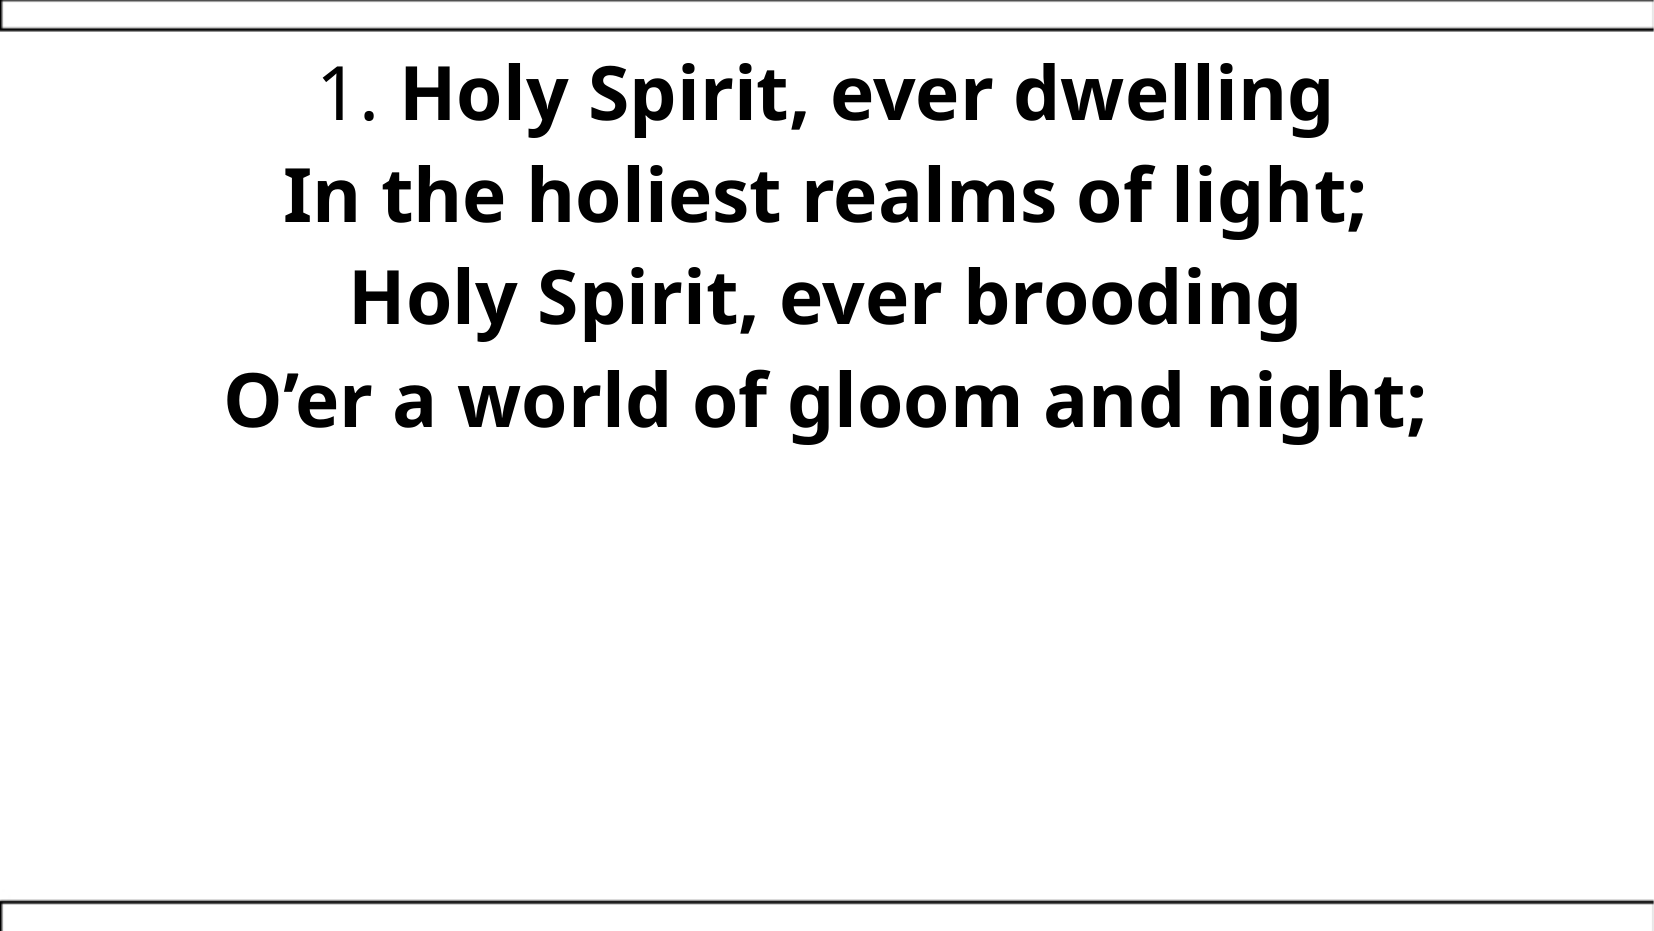

1. Holy Spirit, ever dwelling
In the holiest realms of light;
Holy Spirit, ever brooding
O’er a world of gloom and night;